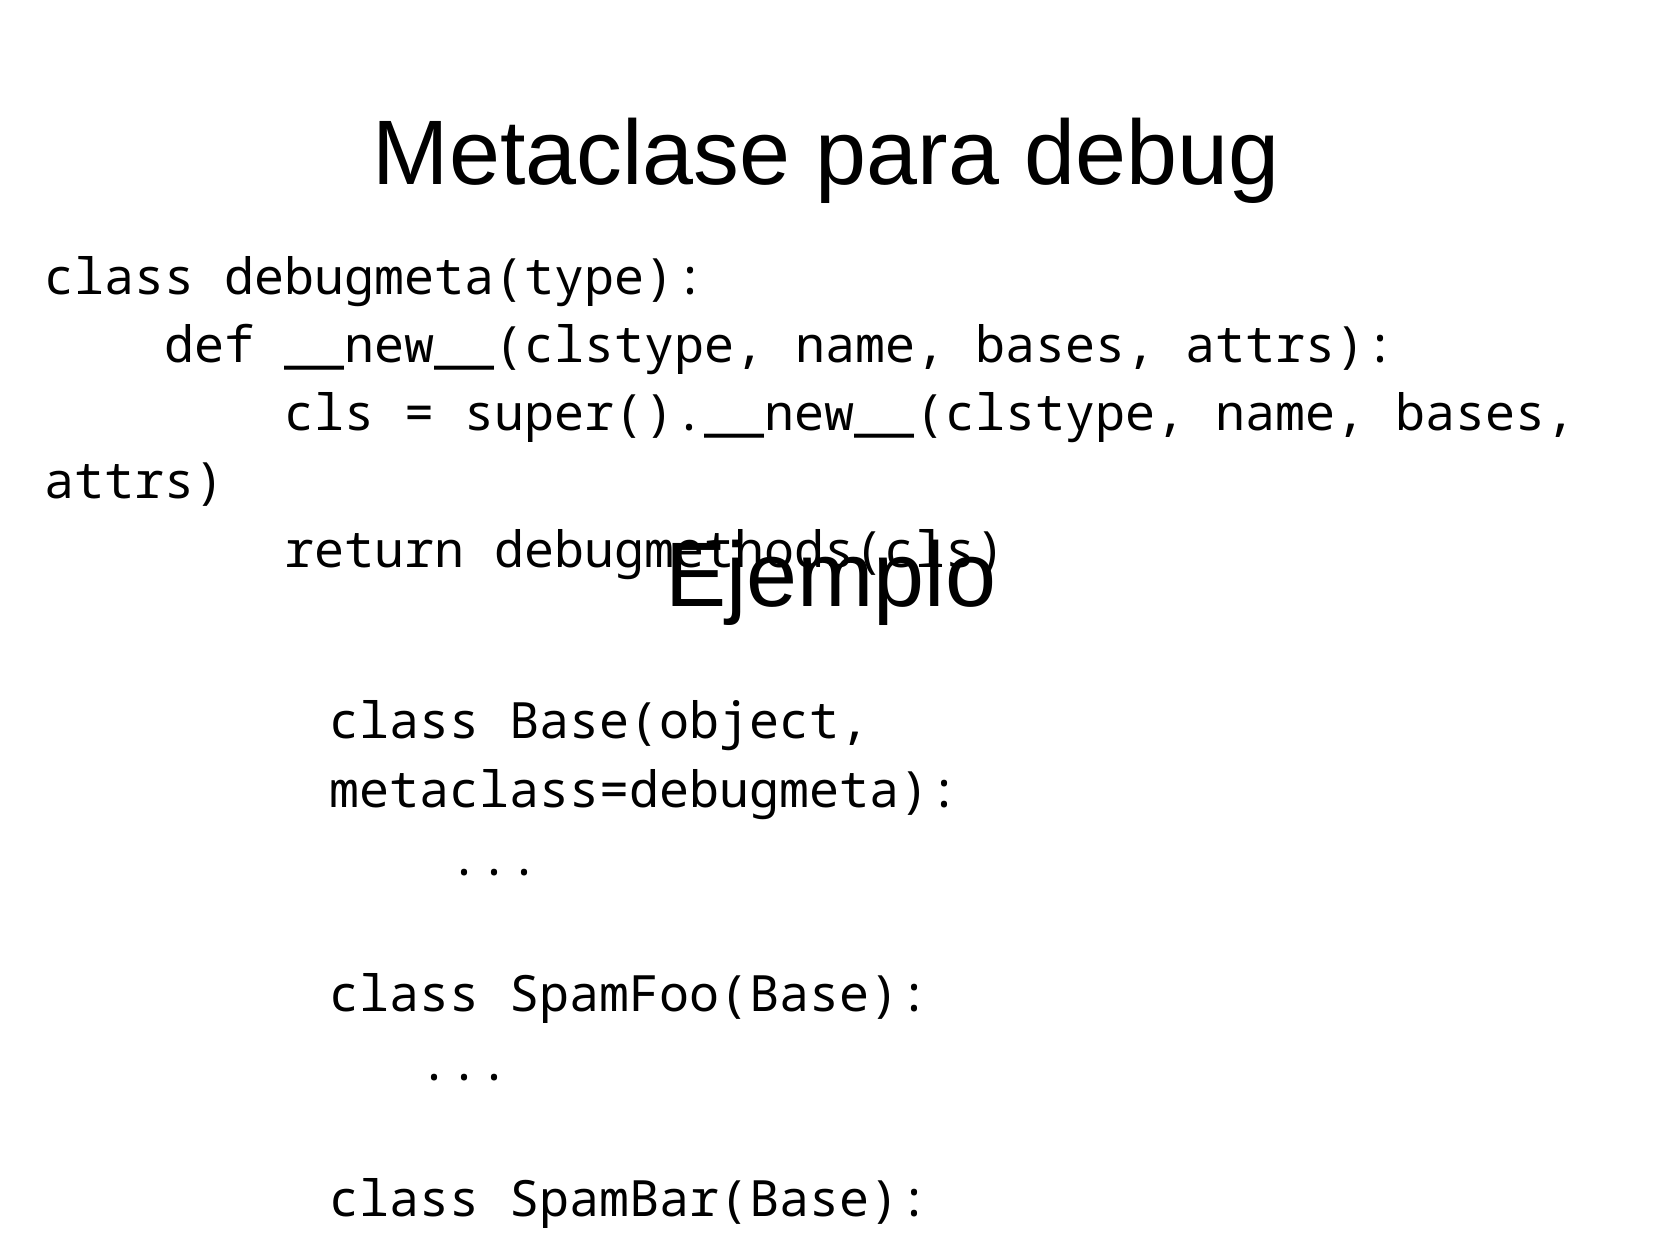

# Metaclase para debug
class debugmeta(type):
 def __new__(clstype, name, bases, attrs):
 cls = super().__new__(clstype, name, bases, attrs)
 return debugmethods(cls)
Ejemplo
class Base(object, metaclass=debugmeta):
 ...
class SpamFoo(Base):
 ...
class SpamBar(Base):
 ...